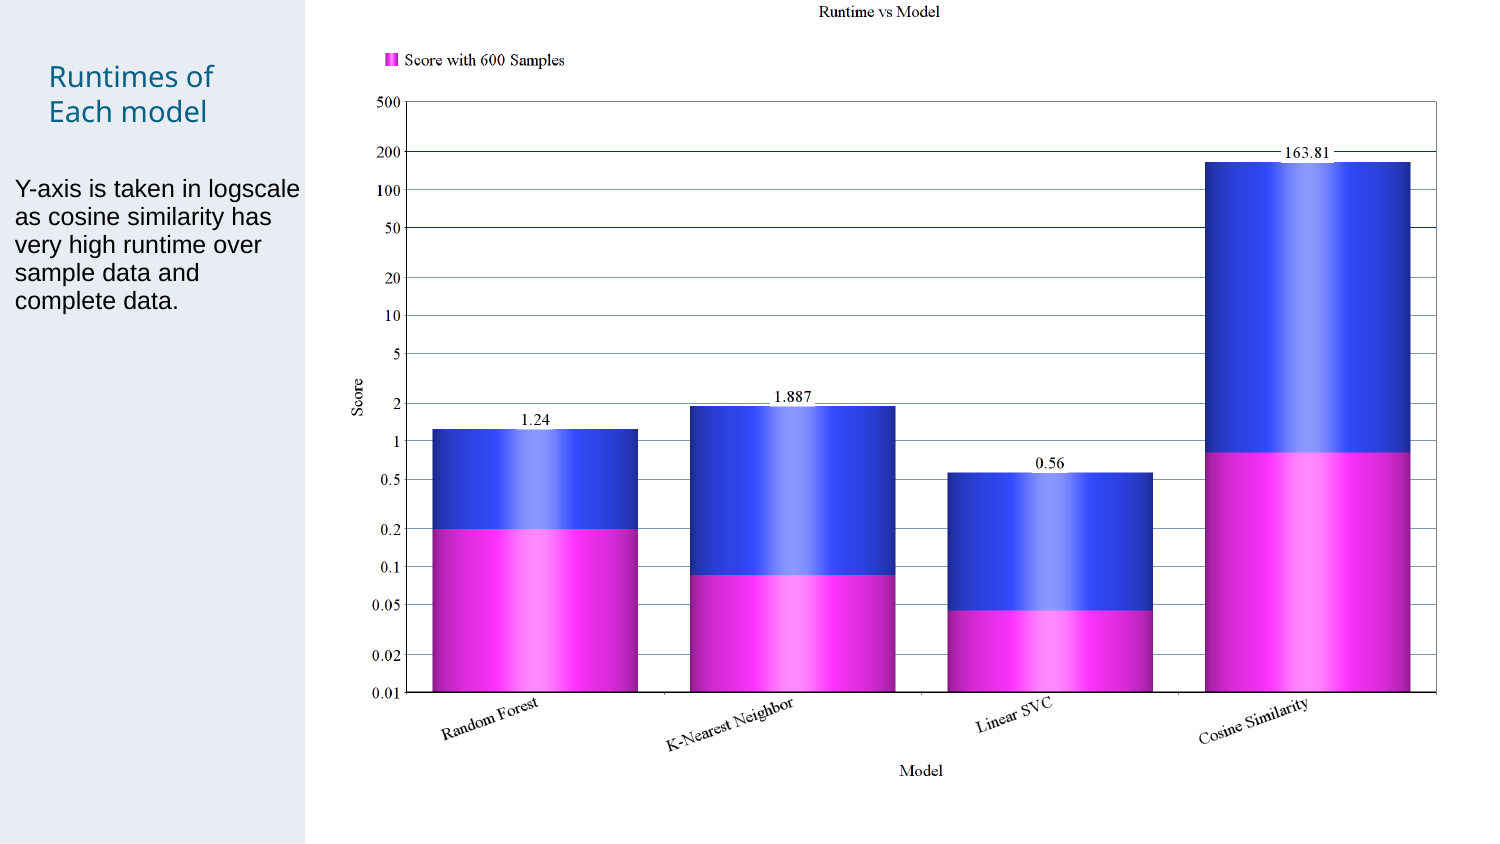

Runtimes of Each model
Y-axis is taken in logscale
as cosine similarity has
very high runtime over
sample data and
complete data.